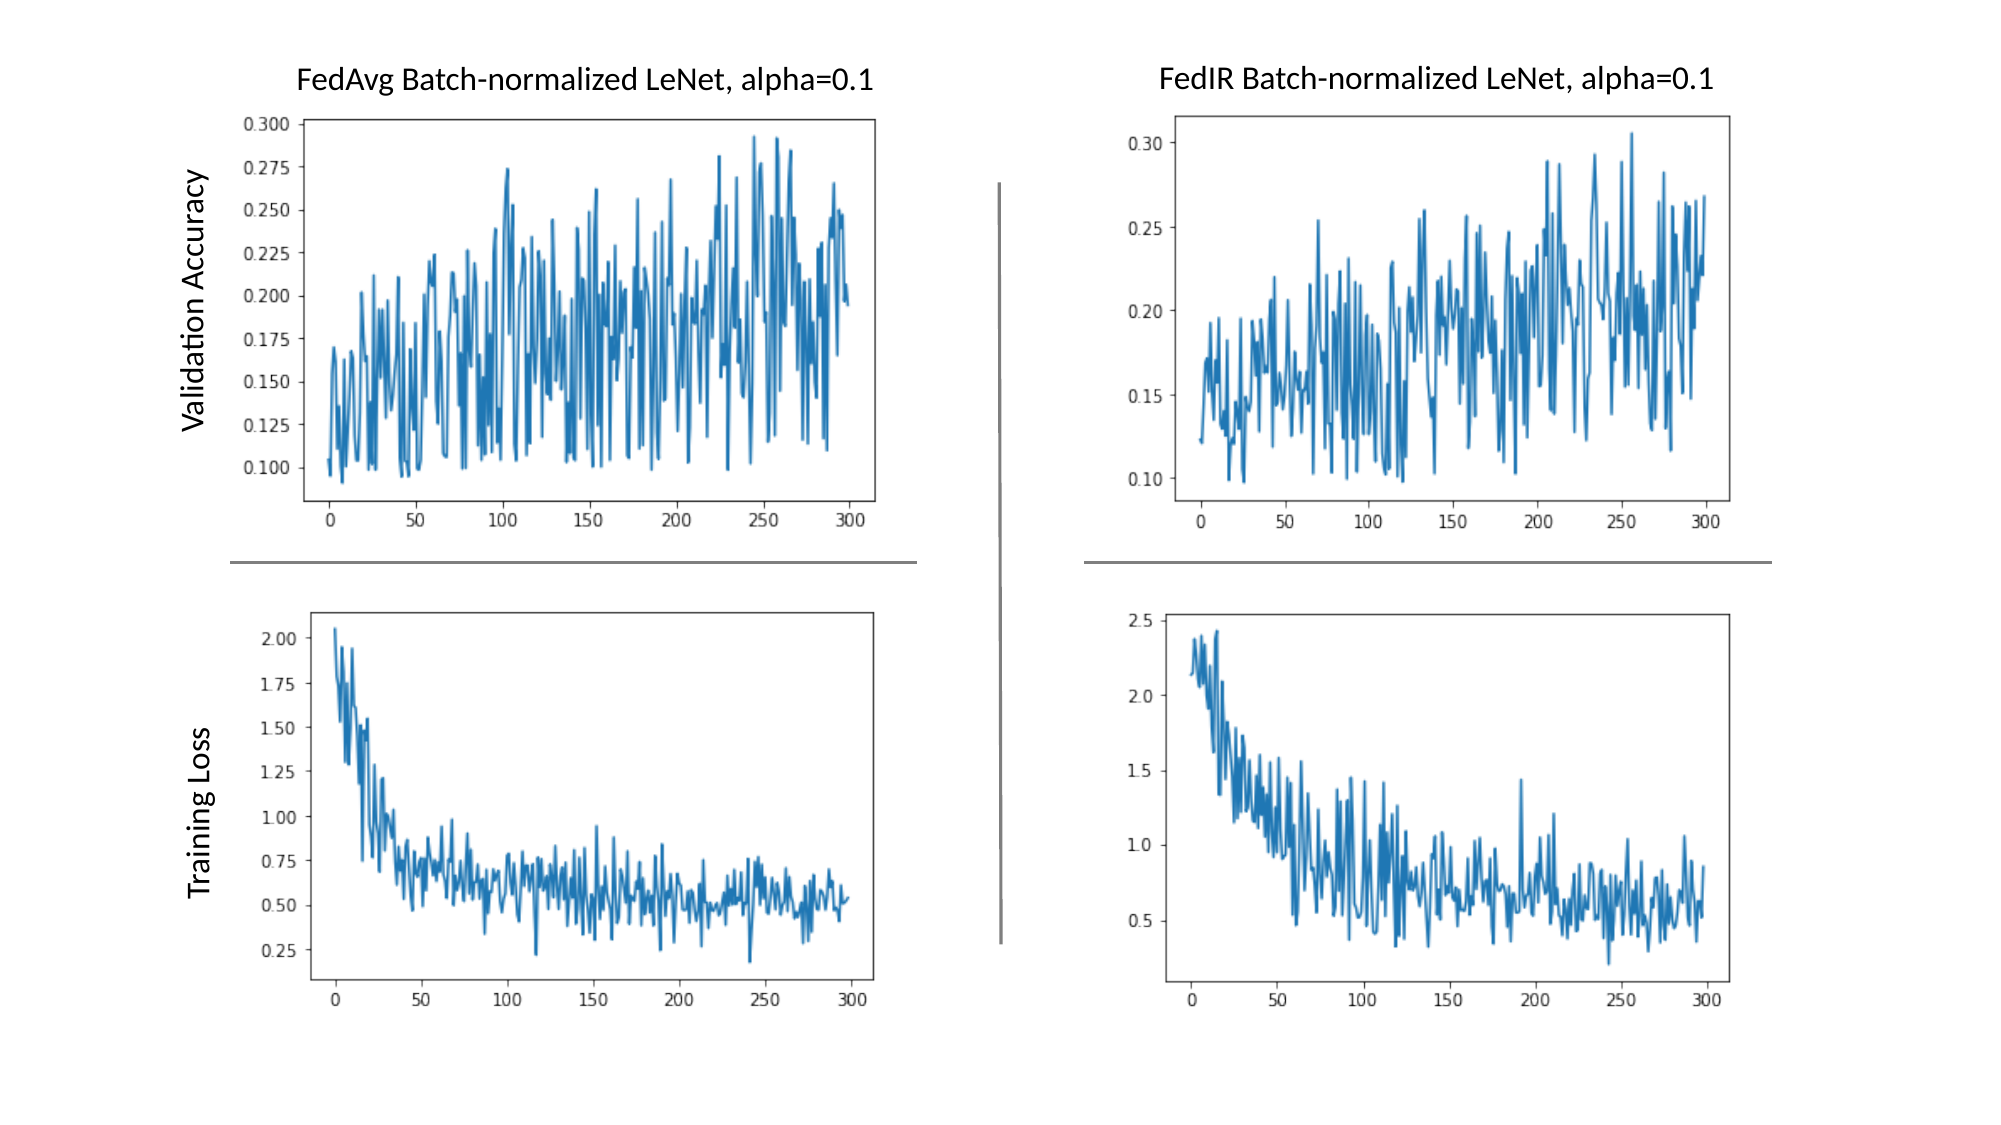

FedIR Batch-normalized LeNet, alpha=0.1
FedAvg Batch-normalized LeNet, alpha=0.1
Validation Accuracy
Training Loss